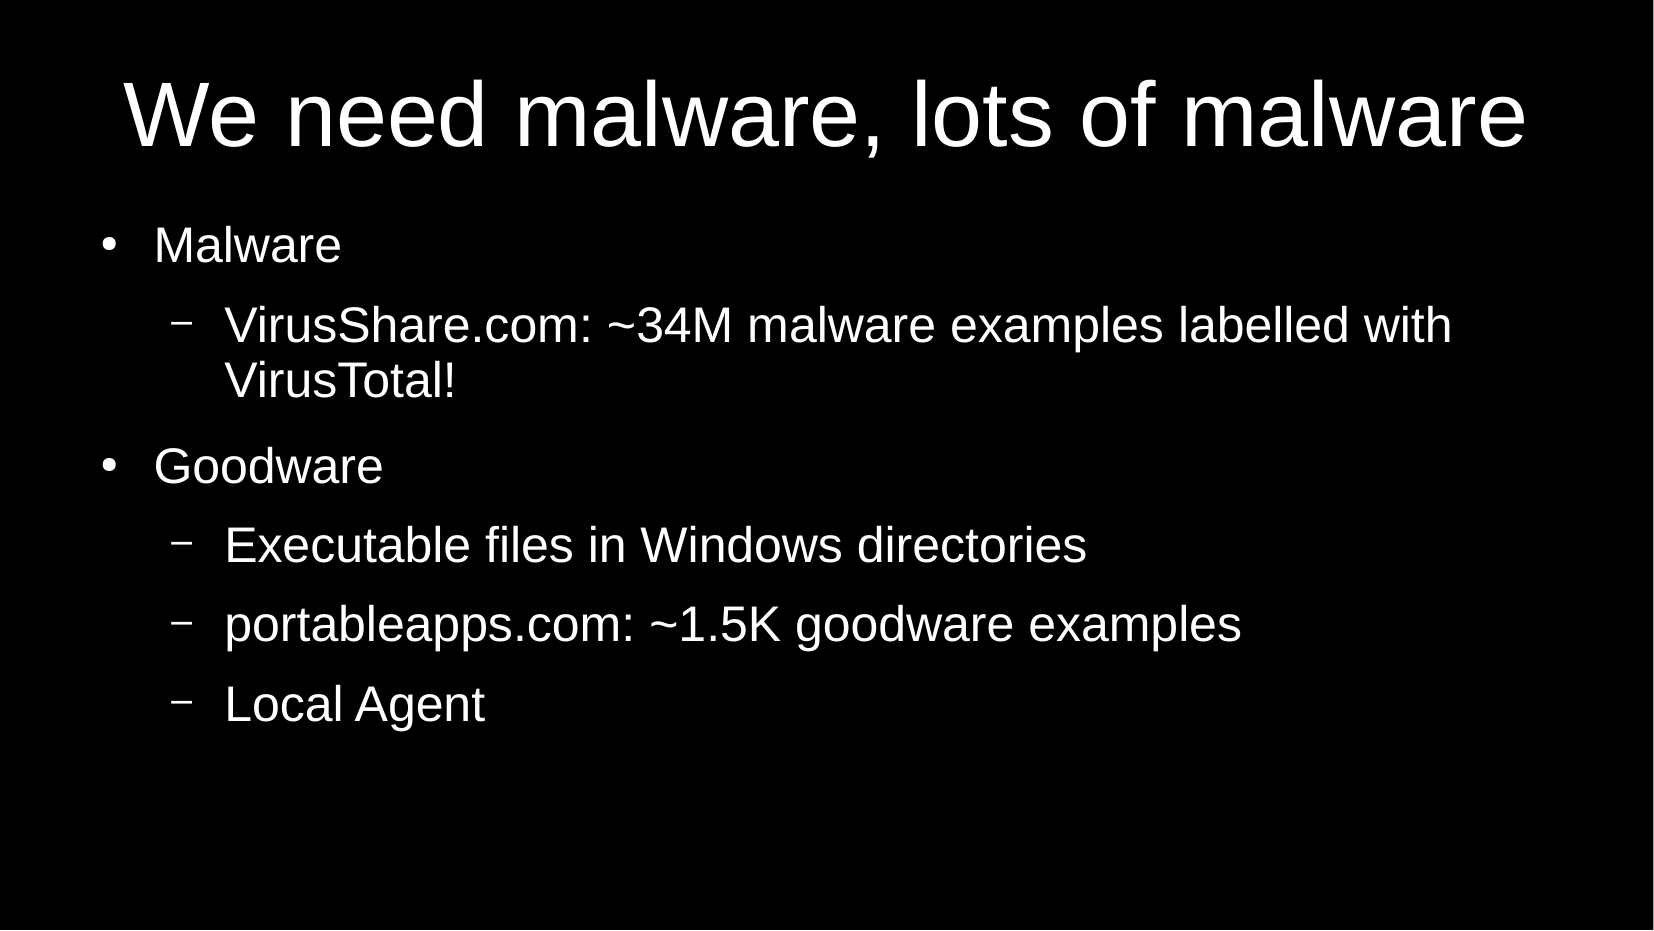

# We need malware, lots of malware
Malware
VirusShare.com: ~34M malware examples labelled with VirusTotal!
Goodware
Executable files in Windows directories
portableapps.com: ~1.5K goodware examples
Local Agent